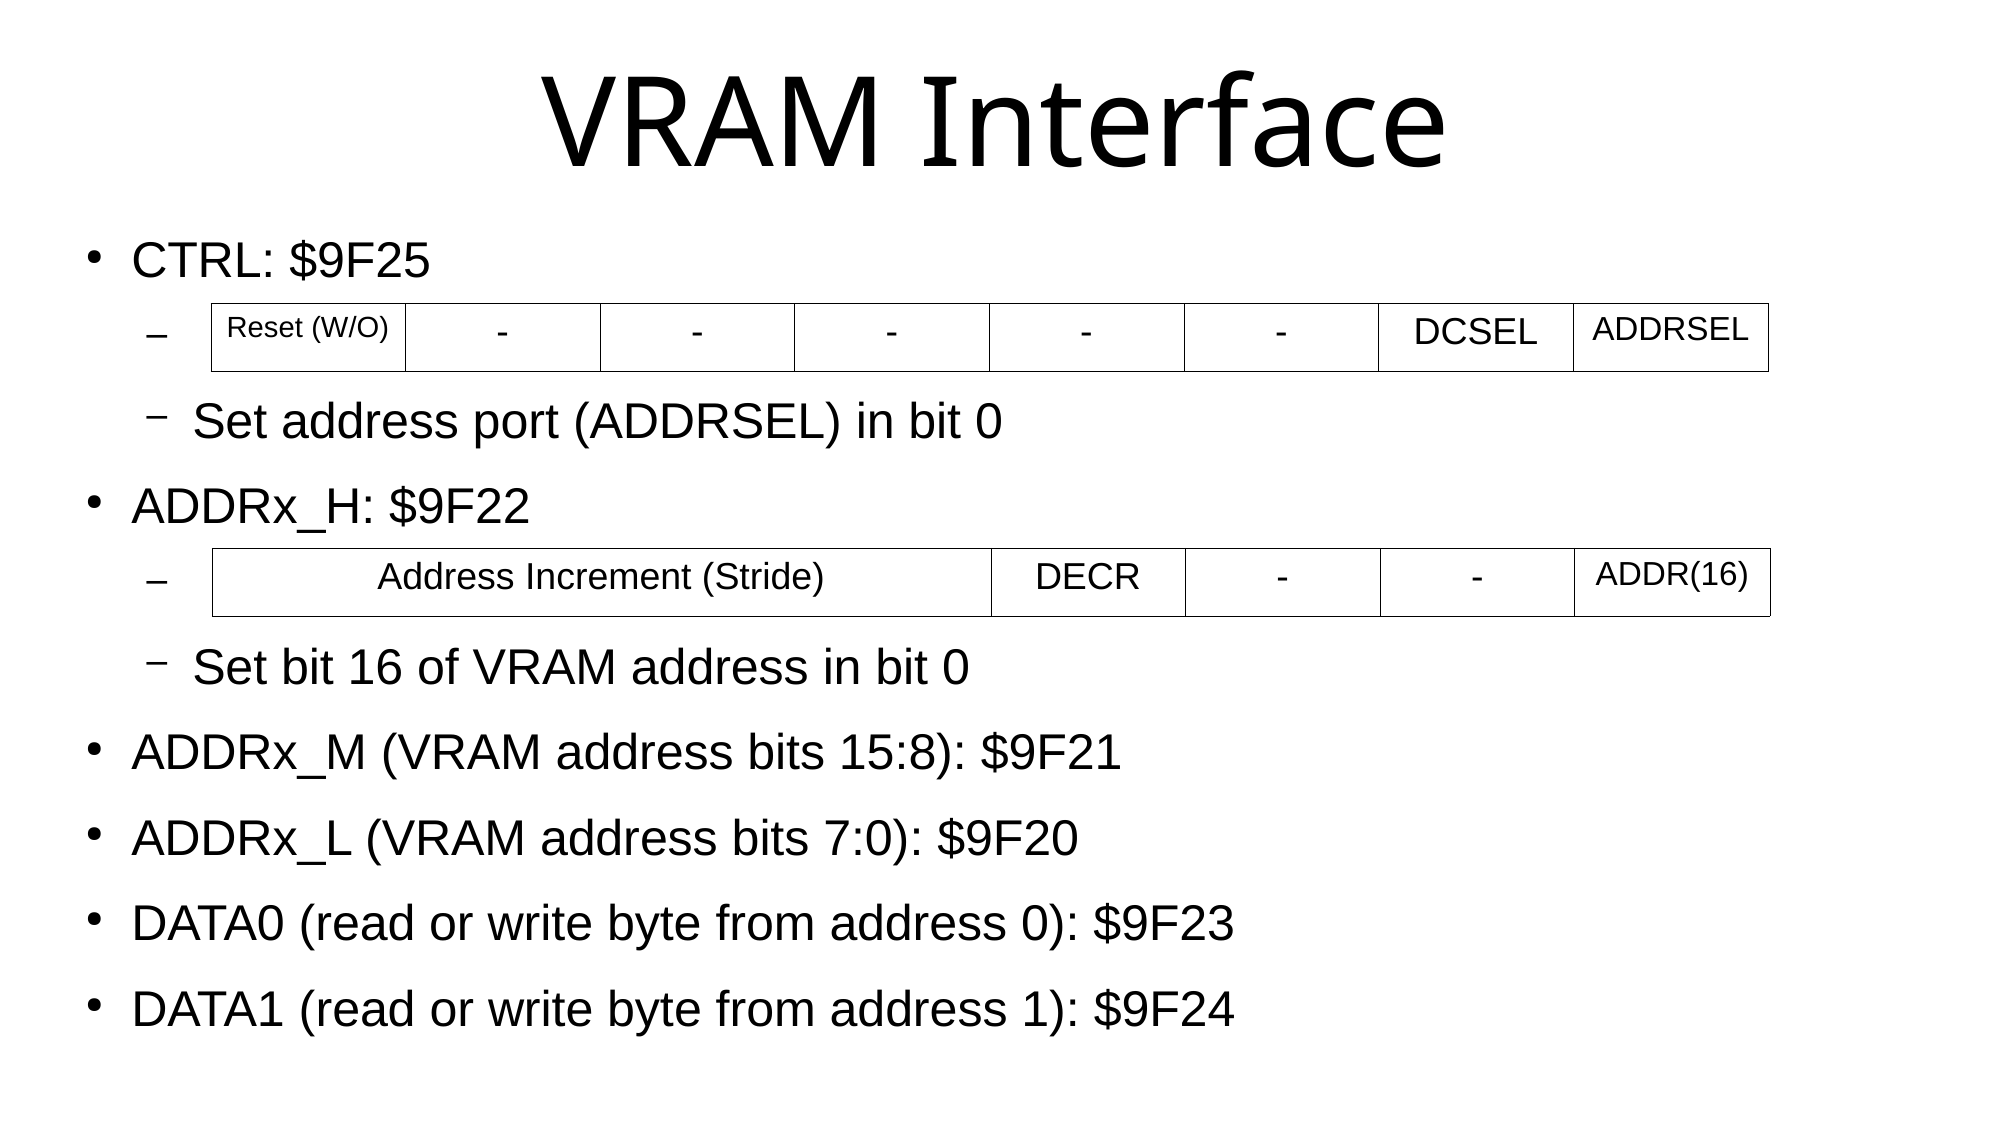

VRAM Interface
# CTRL: $9F25
Set address port (ADDRSEL) in bit 0
ADDRx_H: $9F22
Set bit 16 of VRAM address in bit 0
ADDRx_M (VRAM address bits 15:8): $9F21
ADDRx_L (VRAM address bits 7:0): $9F20
DATA0 (read or write byte from address 0): $9F23
DATA1 (read or write byte from address 1): $9F24
| Reset (W/O) | - | - | - | - | - | DCSEL | ADDRSEL |
| --- | --- | --- | --- | --- | --- | --- | --- |
| Address Increment (Stride) | DECR | - | - | ADDR(16) |
| --- | --- | --- | --- | --- |